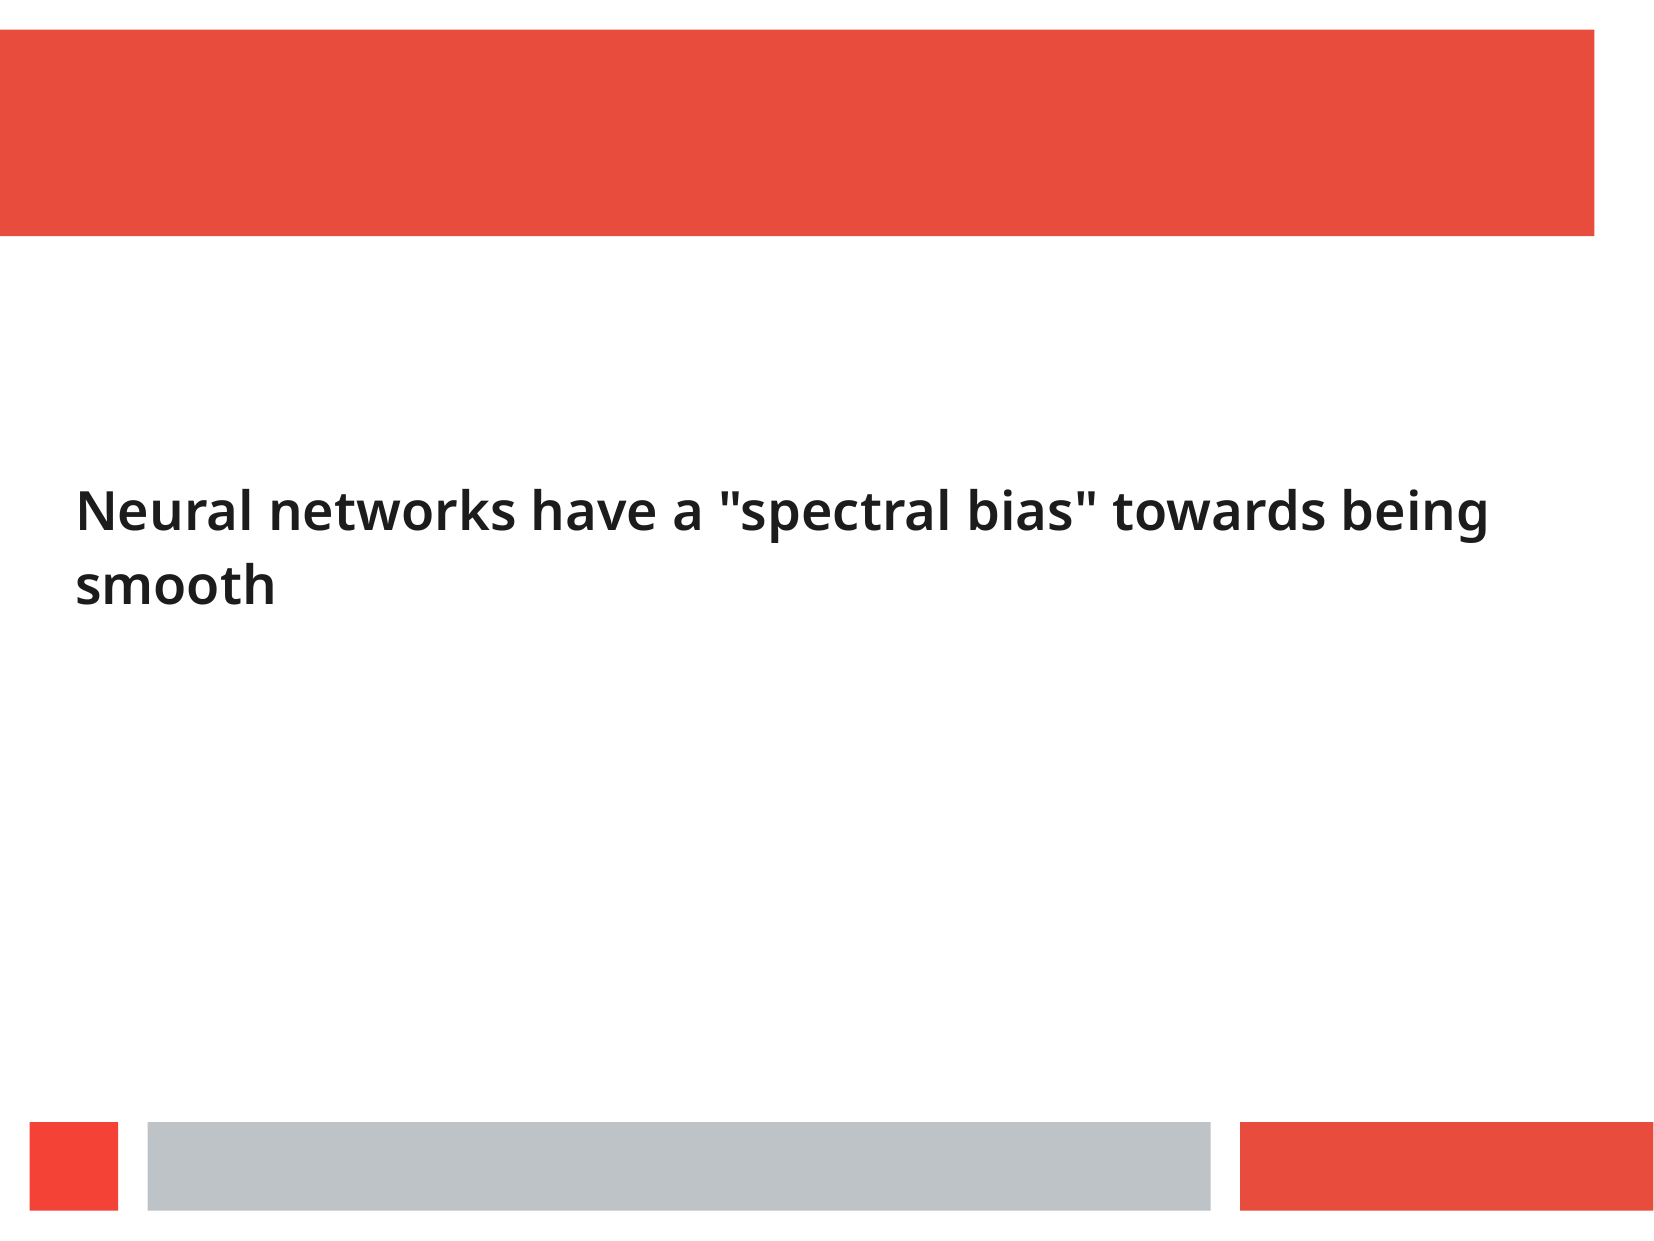

#
Neural networks have a "spectral bias" towards being smooth